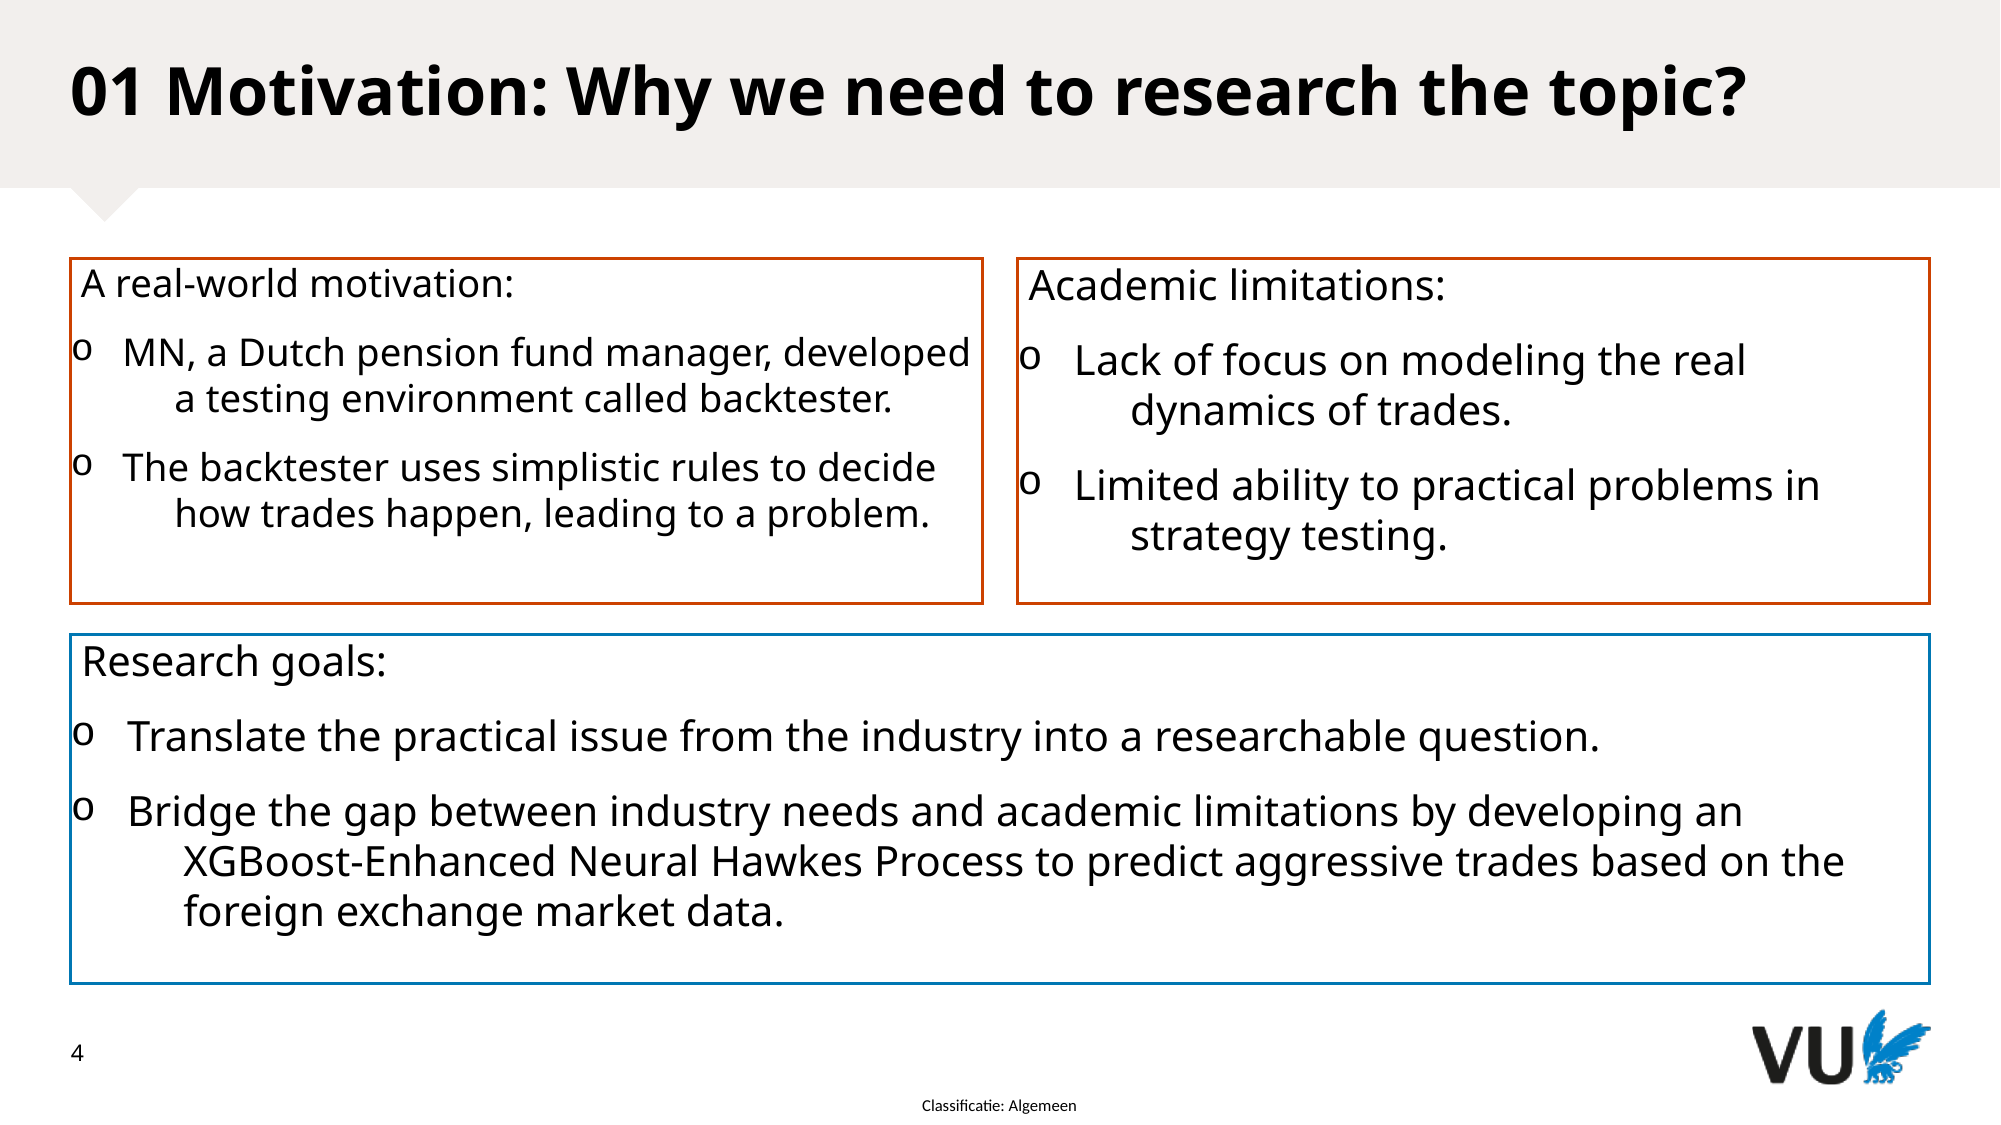

01 Motivation: Why we need to research the topic?
# A real-world motivation:
MN, a Dutch pension fund manager, developed a testing environment called backtester.
The backtester uses simplistic rules to decide how trades happen, leading to a problem.
 Academic limitations:
Lack of focus on modeling the real dynamics of trades.
Limited ability to practical problems in strategy testing.
 Research goals:
Translate the practical issue from the industry into a researchable question.
Bridge the gap between industry needs and academic limitations by developing an XGBoost-Enhanced Neural Hawkes Process to predict aggressive trades based on the foreign exchange market data.